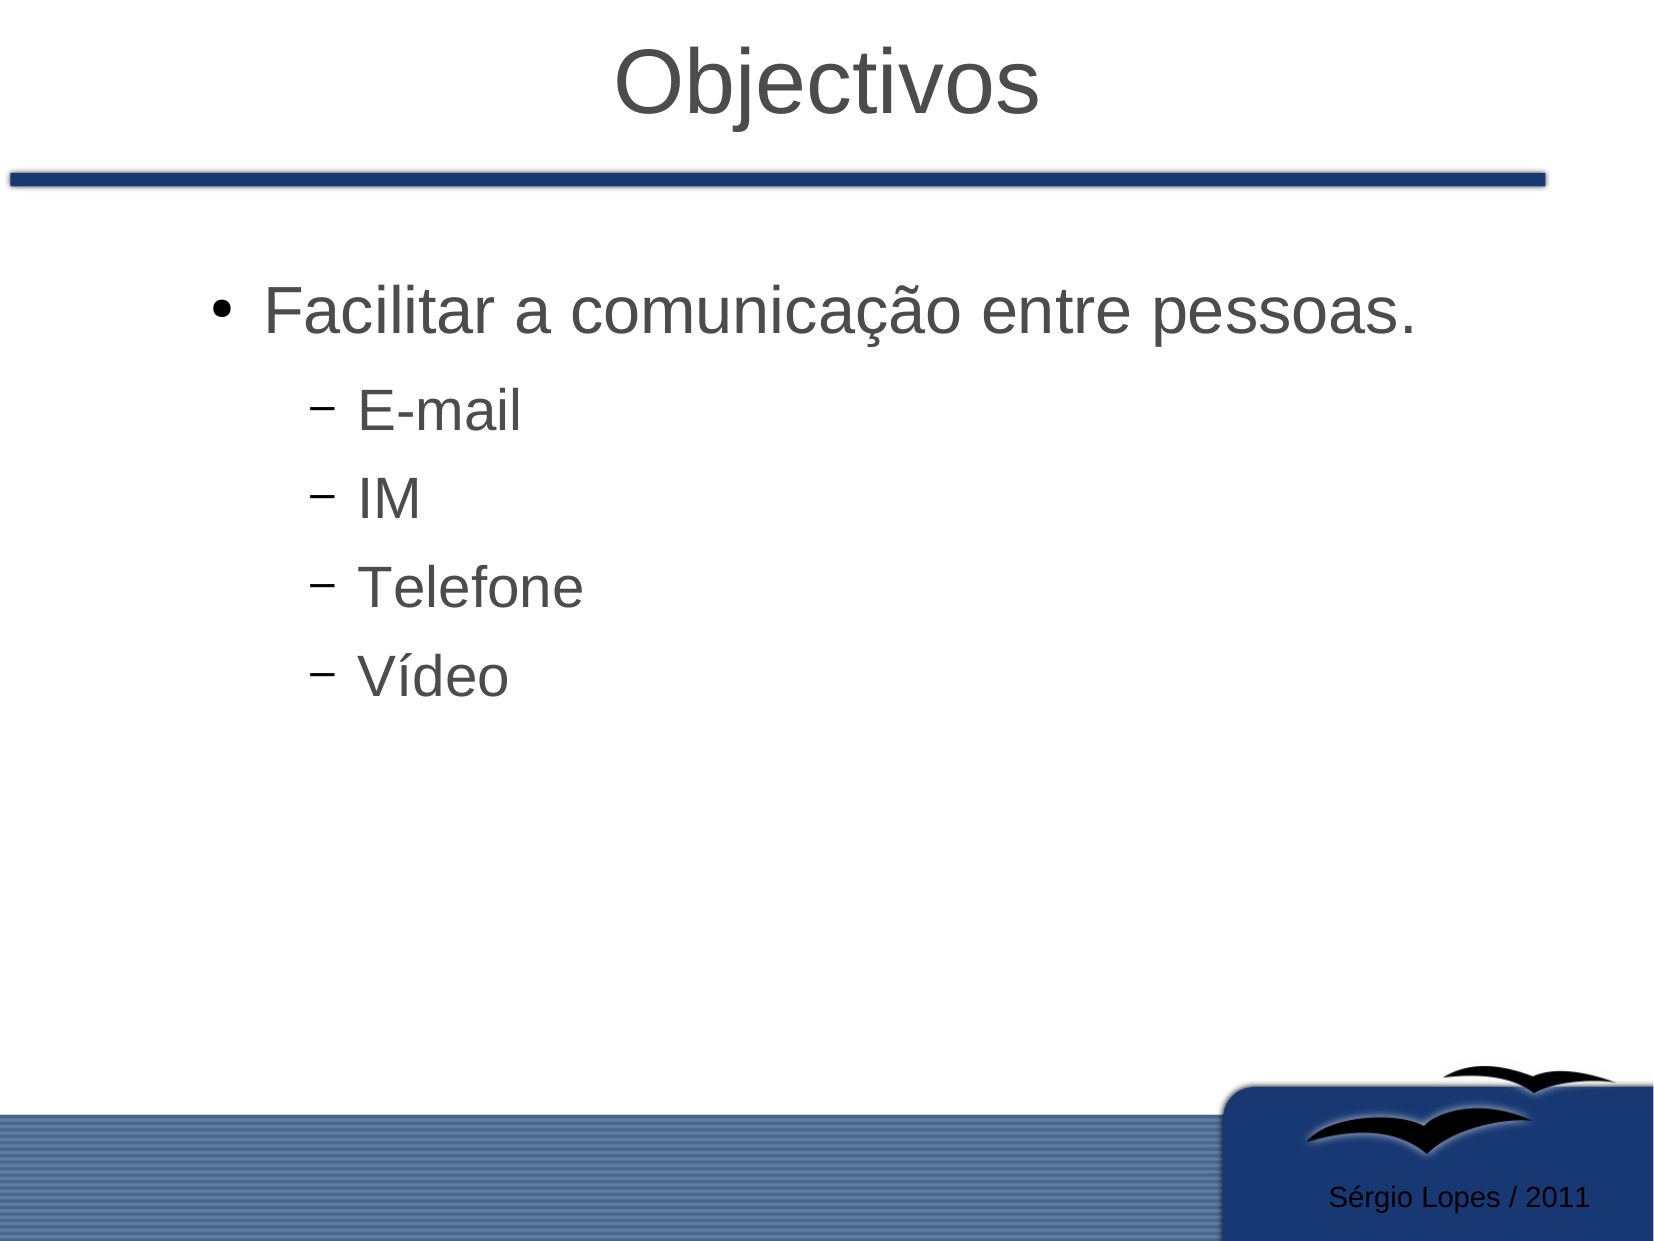

# Objectivos
Facilitar a comunicação entre pessoas.
E-mail
IM
Telefone
Vídeo
Sérgio Lopes / 2011